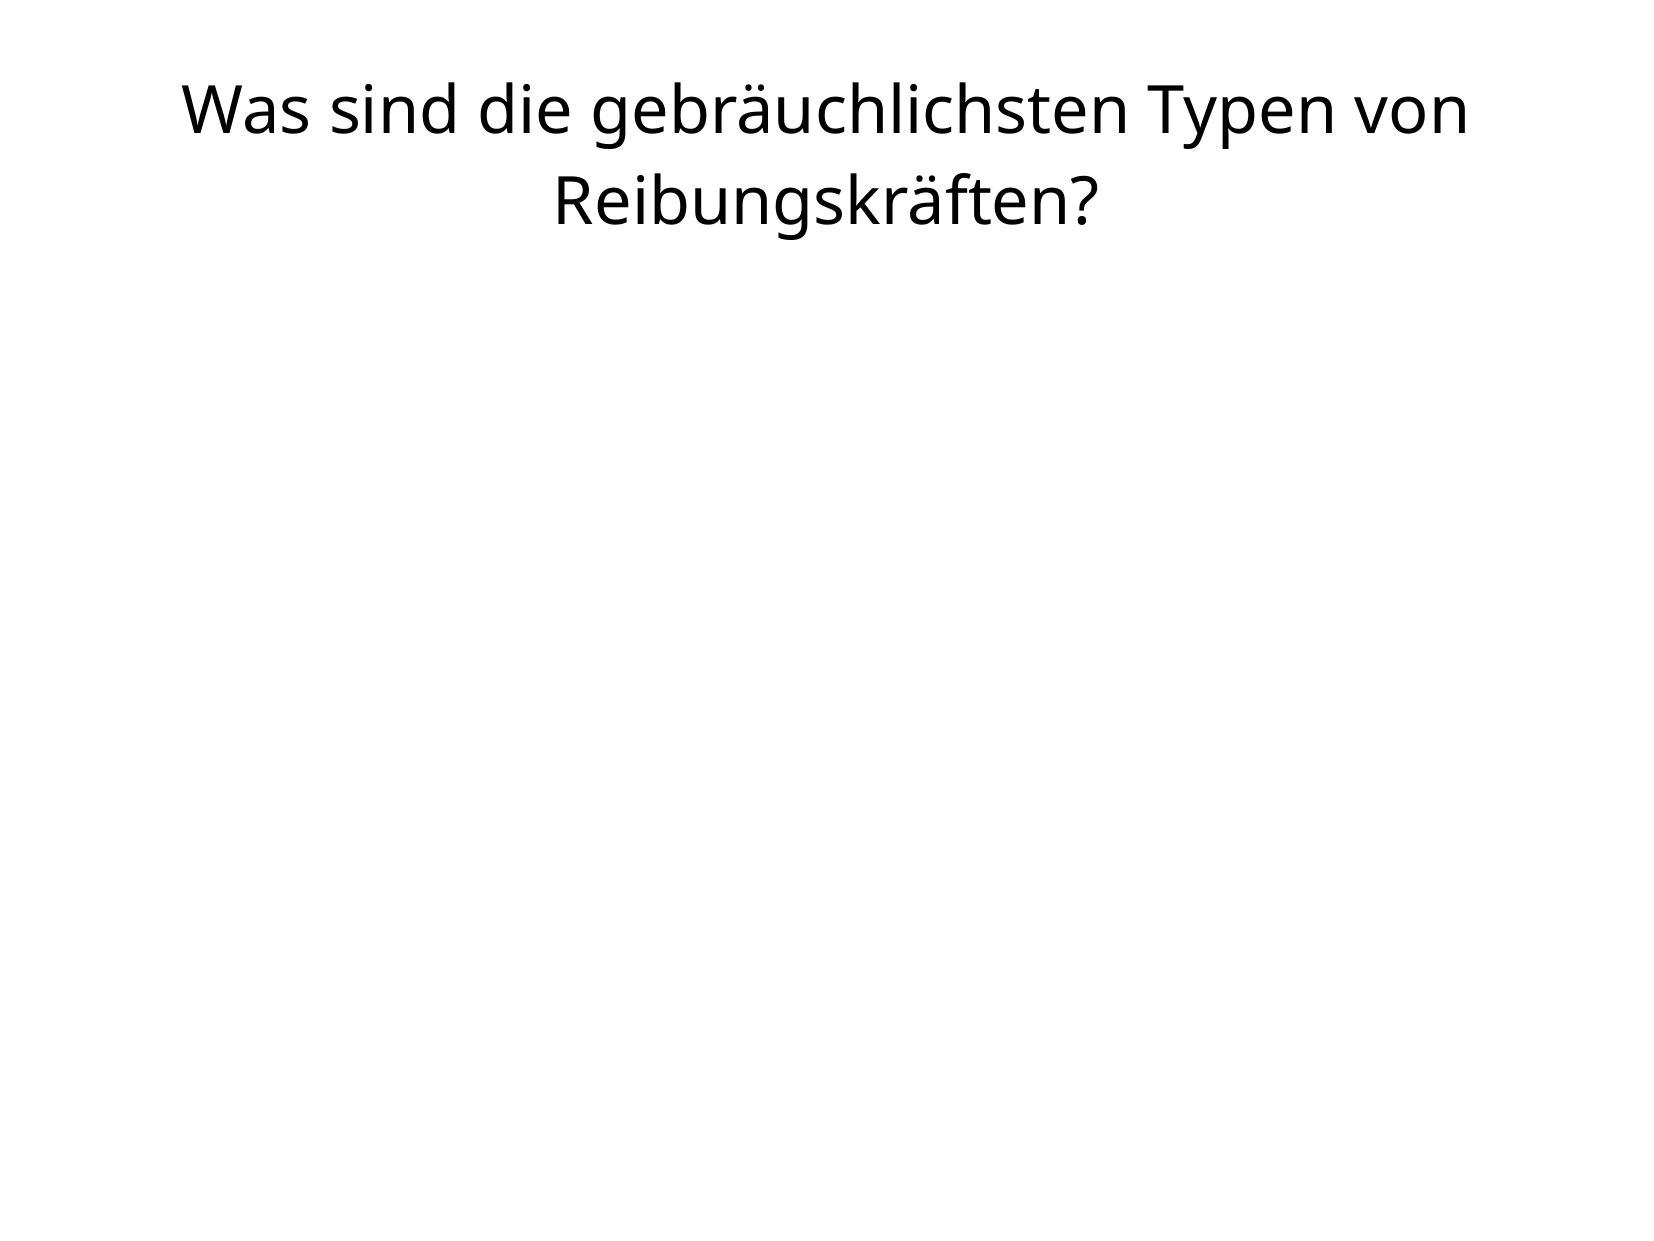

# Was sind die gebräuchlichsten Typen von Reibungskräften?